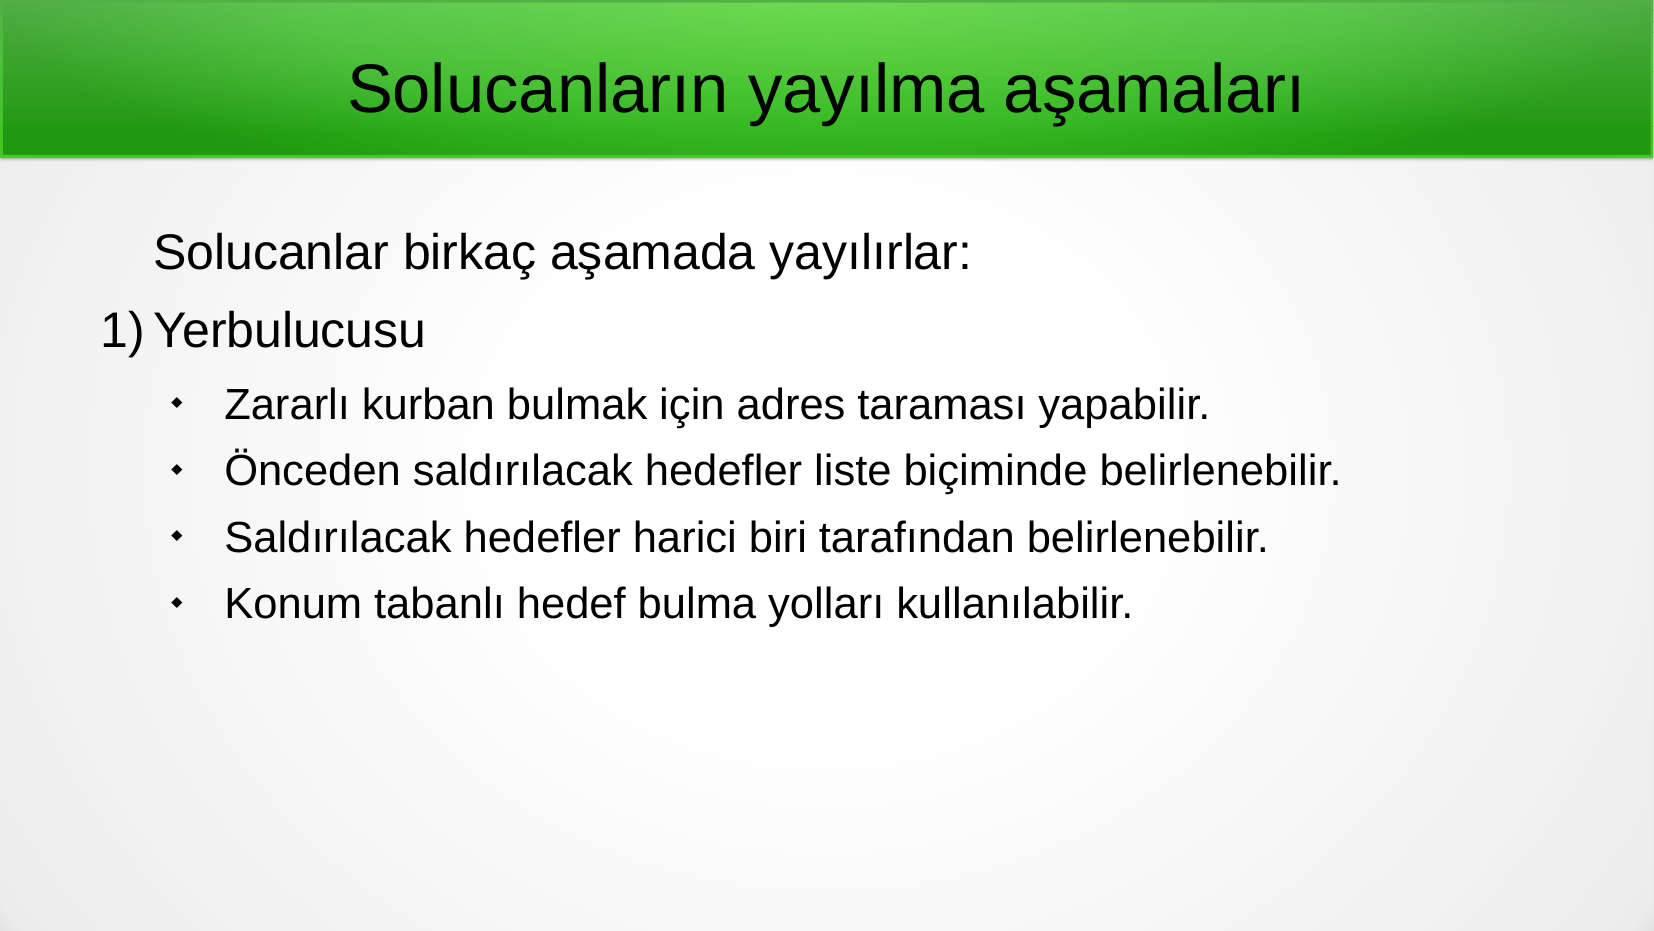

# Solucanların yayılma aşamaları
Solucanlar birkaç aşamada yayılırlar:
Yerbulucusu
Zararlı kurban bulmak için adres taraması yapabilir.
Önceden saldırılacak hedefler liste biçiminde belirlenebilir.
Saldırılacak hedefler harici biri tarafından belirlenebilir.
Konum tabanlı hedef bulma yolları kullanılabilir.